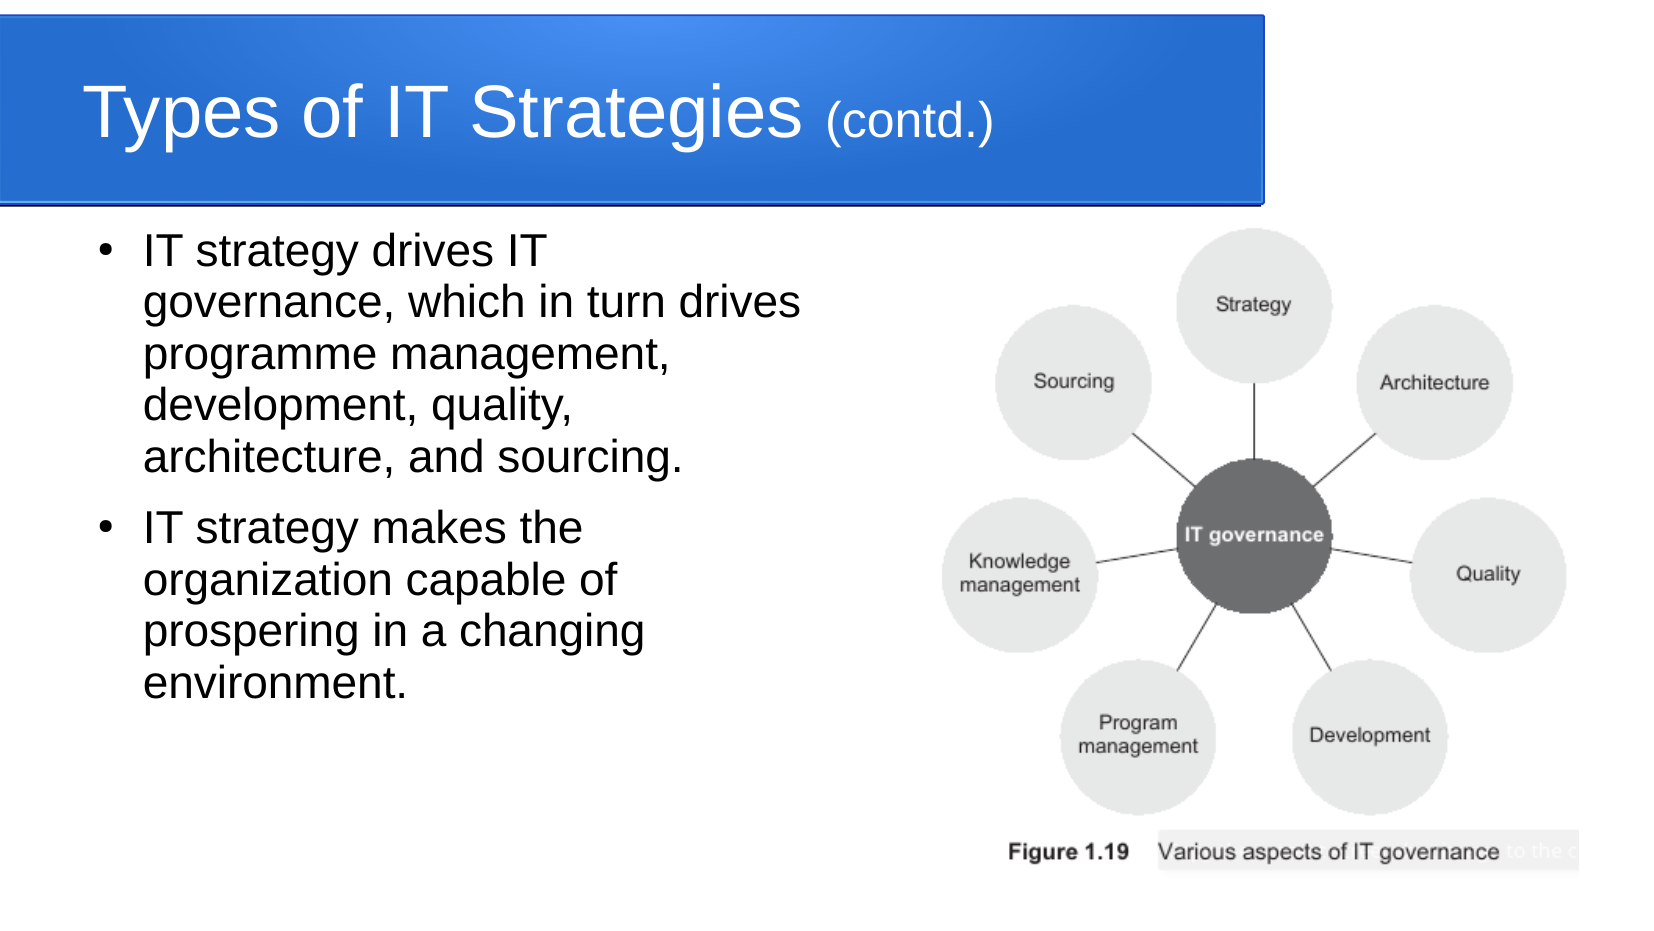

# Types of IT Strategies (contd.)
IT strategy drives IT governance, which in turn drives programme management, development, quality, architecture, and sourcing.
IT strategy makes the organization capable of prospering in a changing environment.